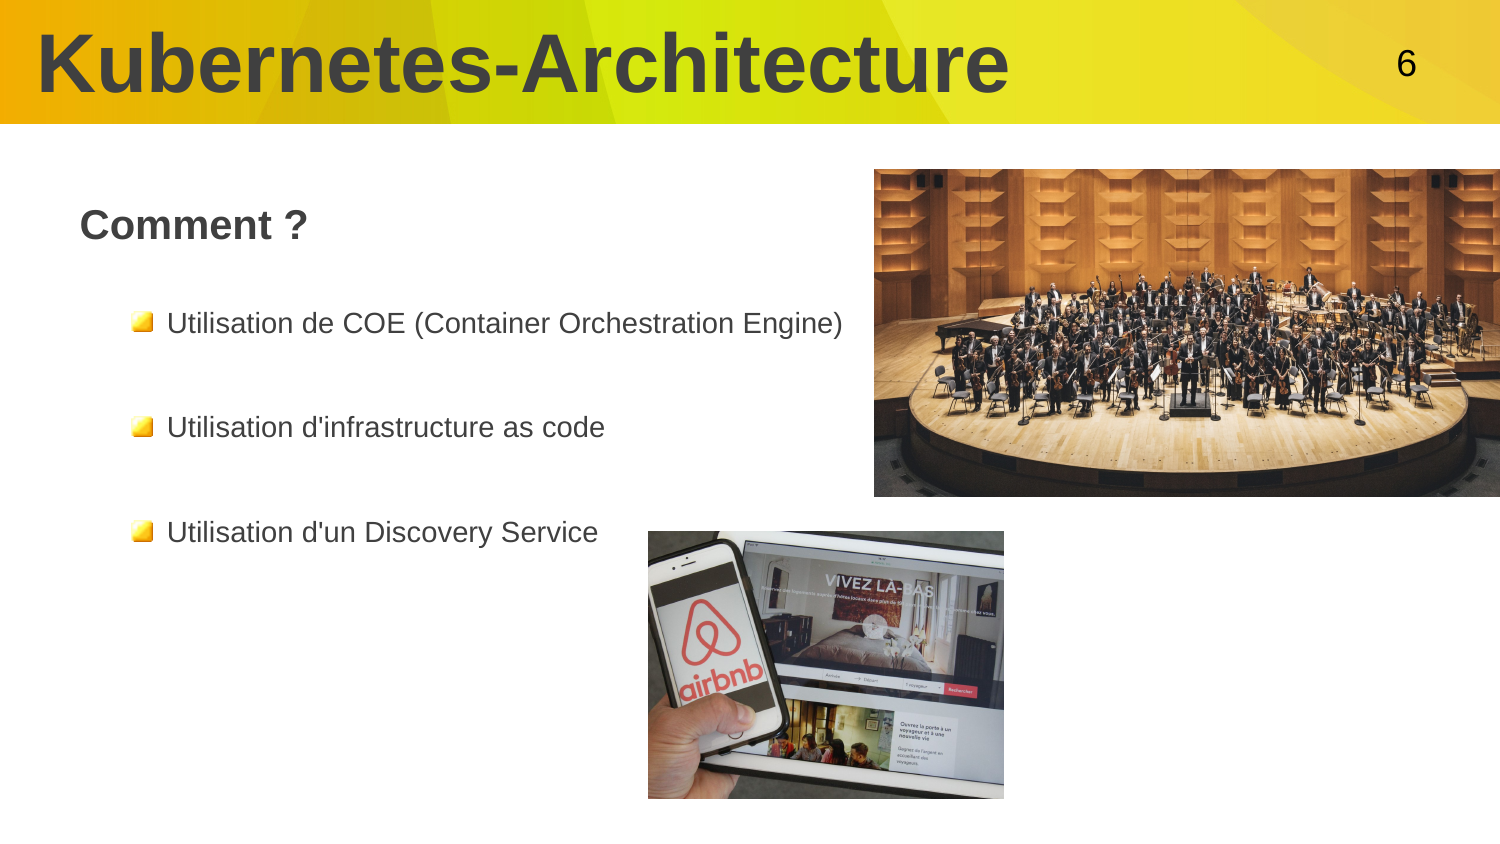

Kubernetes-Architecture
Comment ?
Utilisation de COE (Container Orchestration Engine)
Utilisation d'infrastructure as code
Utilisation d'un Discovery Service